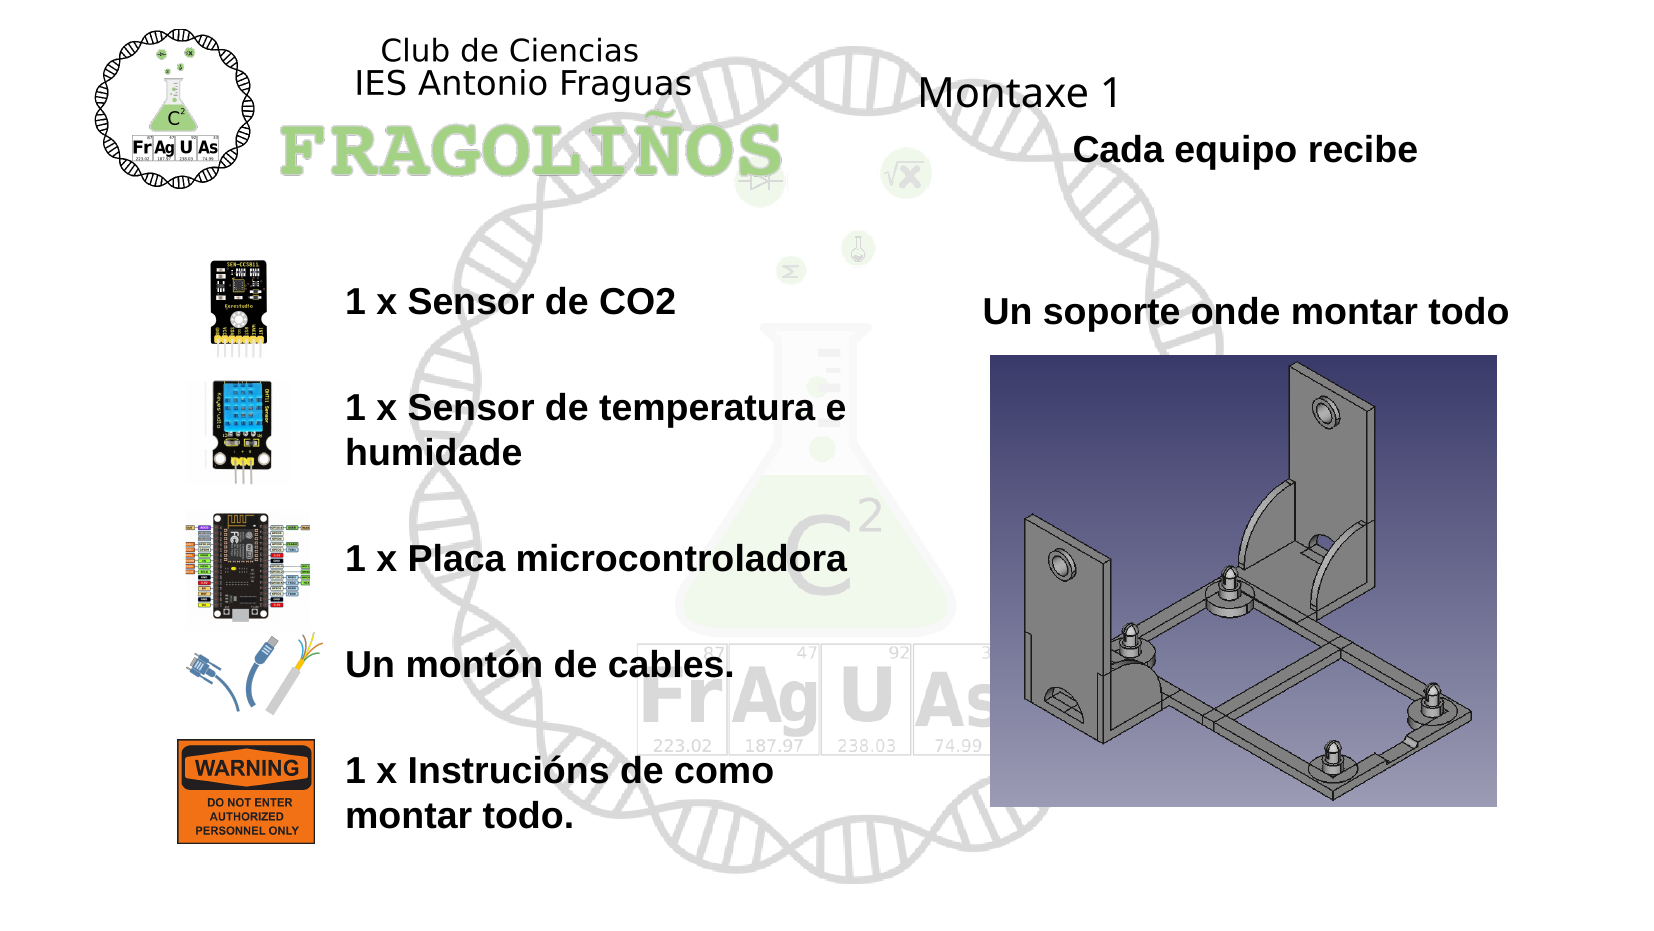

Montaxe 1
Cada equipo recibe
1 x Sensor de CO2
Un soporte onde montar todo
1 x Sensor de temperatura e humidade
1 x Placa microcontroladora
Un montón de cables.
1 x Instrucións de como montar todo.